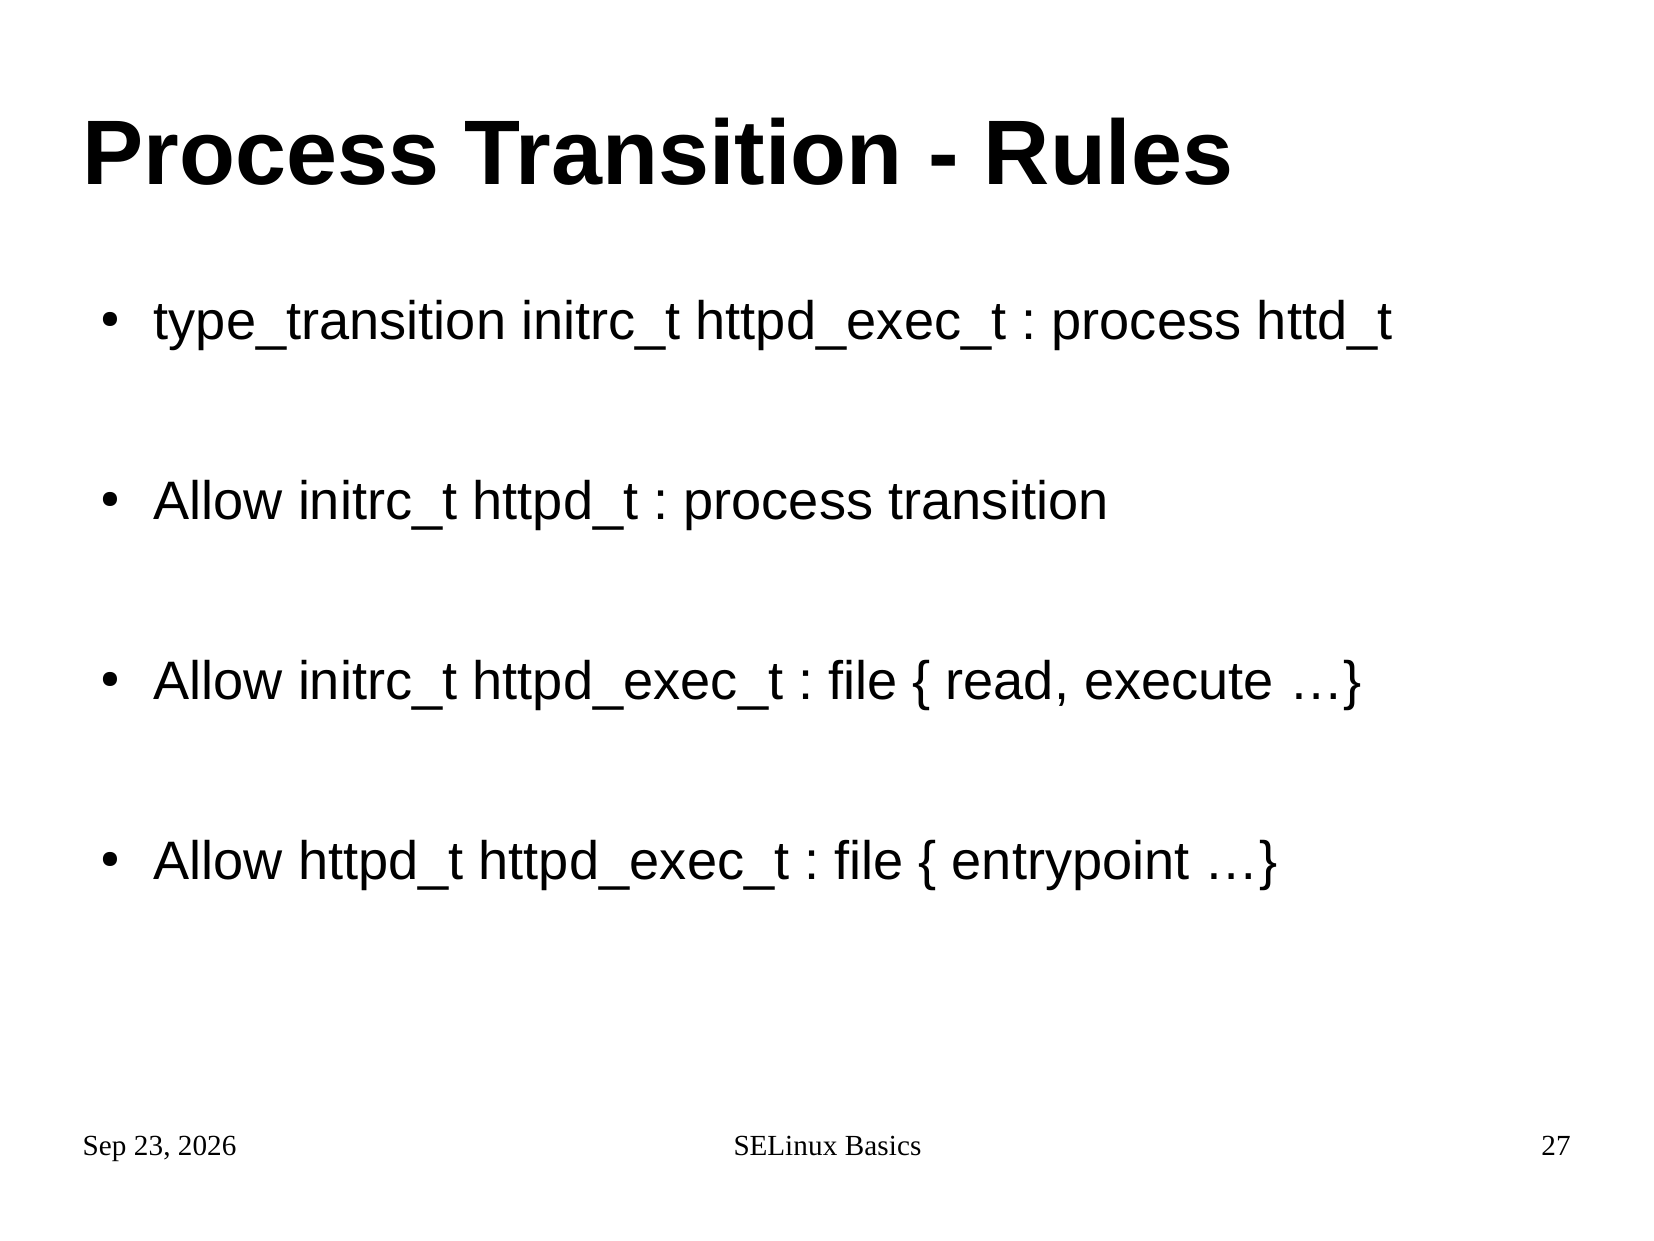

# Process Transition - Rules
type_transition initrc_t httpd_exec_t : process httd_t
Allow initrc_t httpd_t : process transition
Allow initrc_t httpd_exec_t : file { read, execute …}
Allow httpd_t httpd_exec_t : file { entrypoint …}
SELinux Basics
27